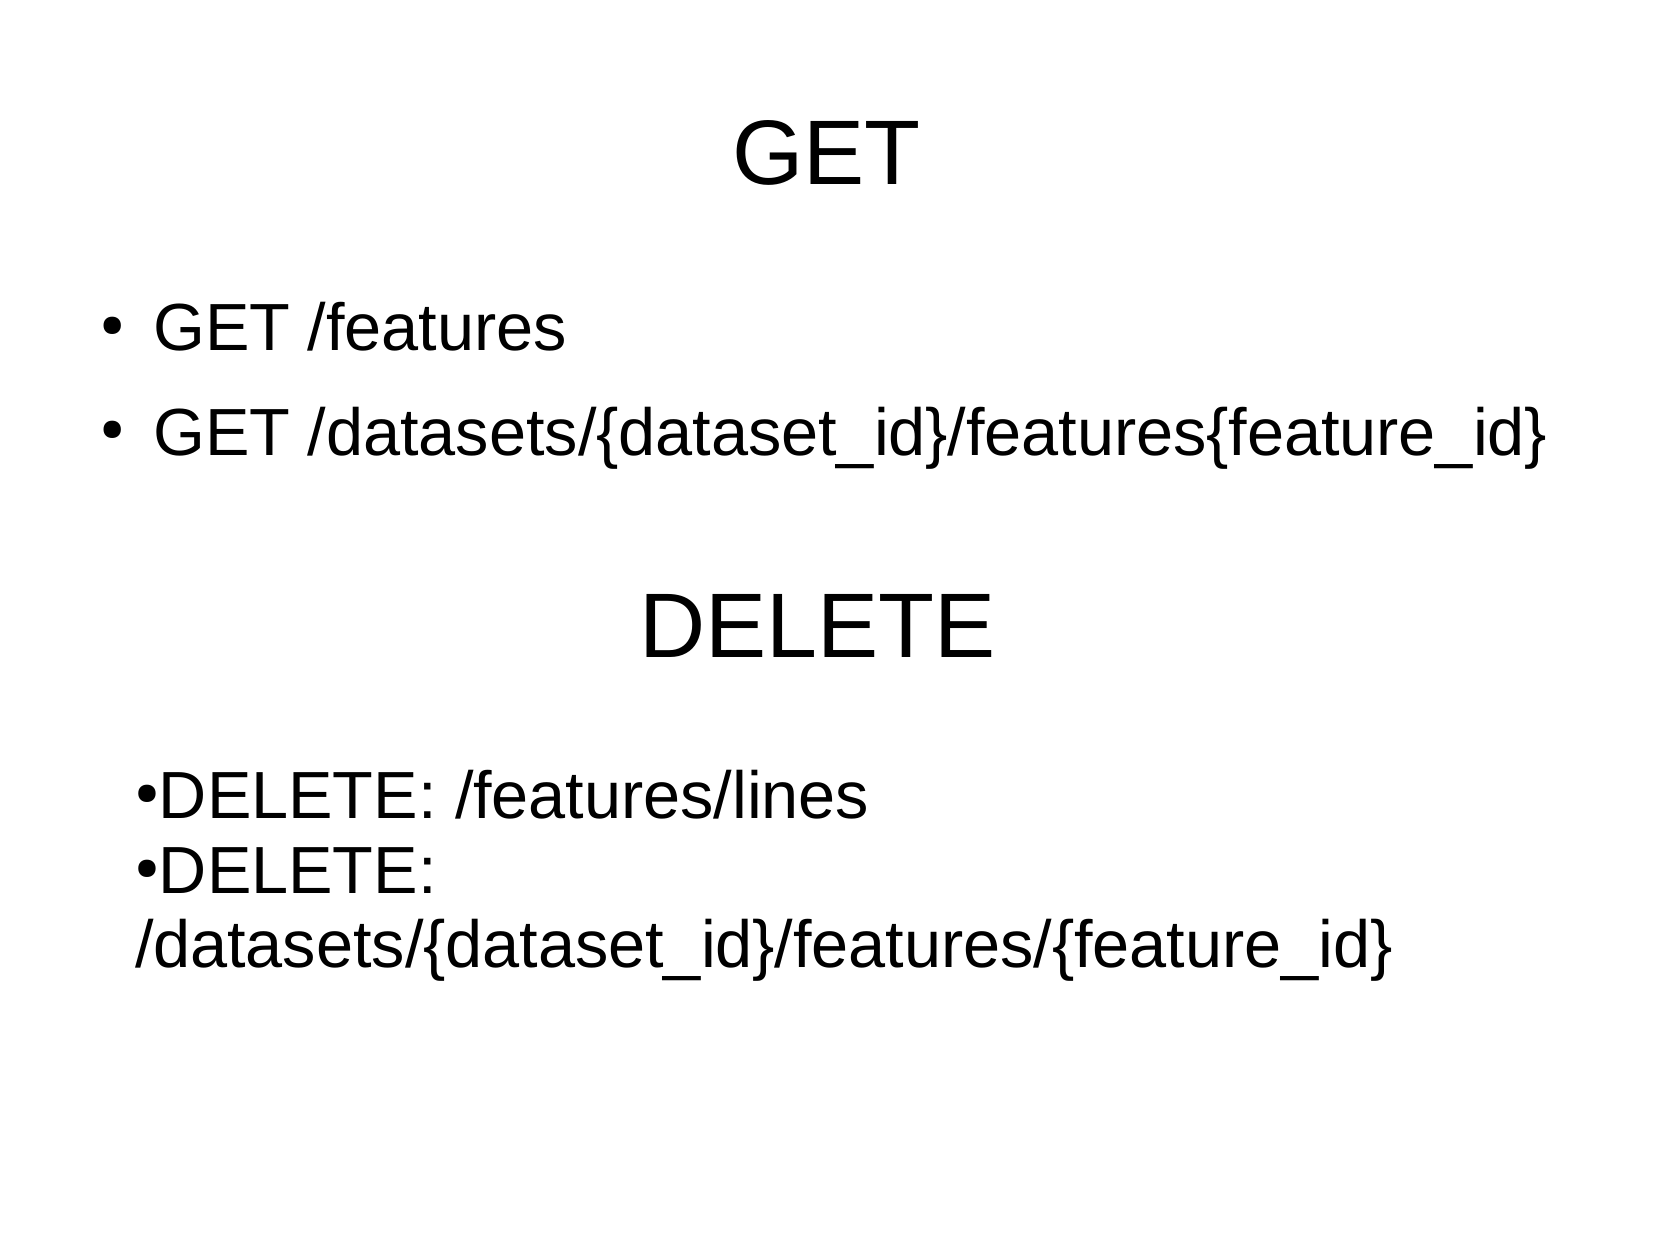

# GET
GET /features
GET /datasets/{dataset_id}/features{feature_id}
DELETE
DELETE: /features/lines
DELETE: /datasets/{dataset_id}/features/{feature_id}